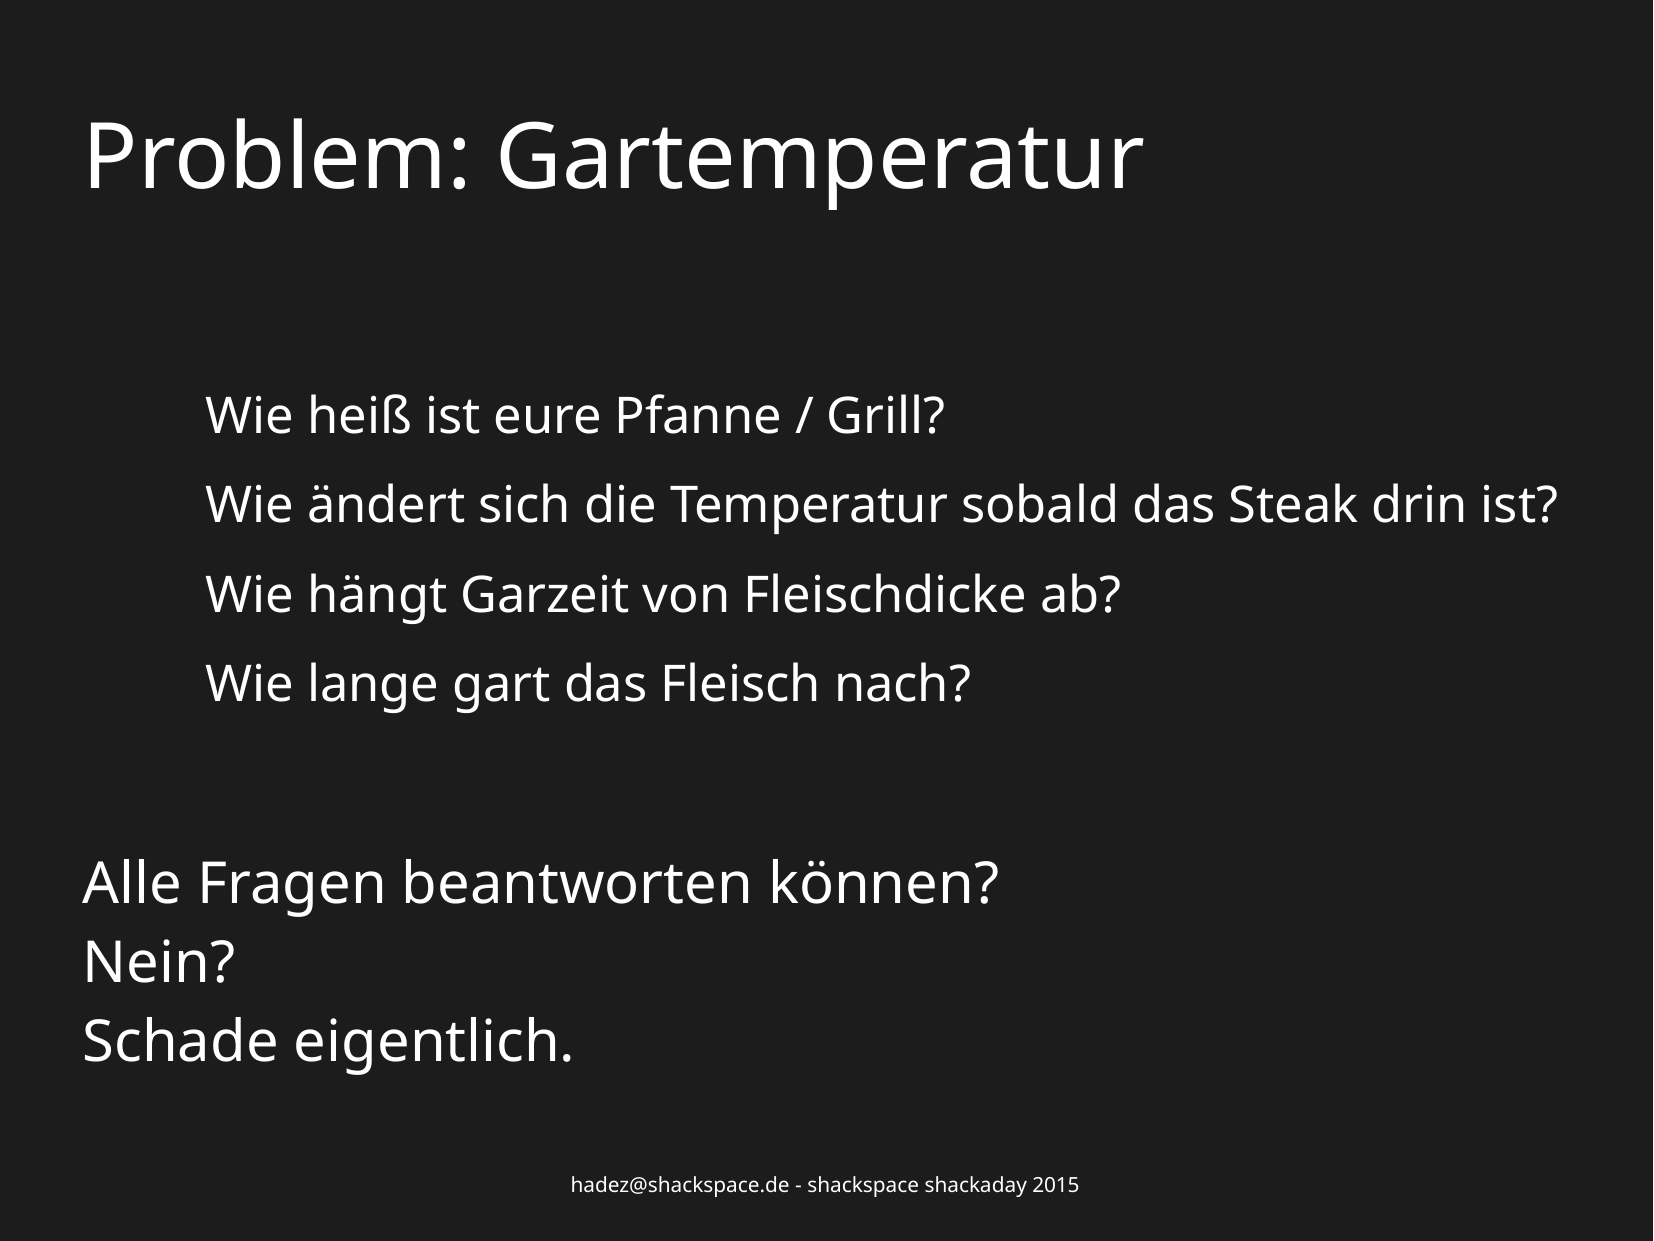

# Problem: Gartemperatur
Wie heiß ist eure Pfanne / Grill?
Wie ändert sich die Temperatur sobald das Steak drin ist?
Wie hängt Garzeit von Fleischdicke ab?
Wie lange gart das Fleisch nach?
Alle Fragen beantworten können?
Nein?
Schade eigentlich.